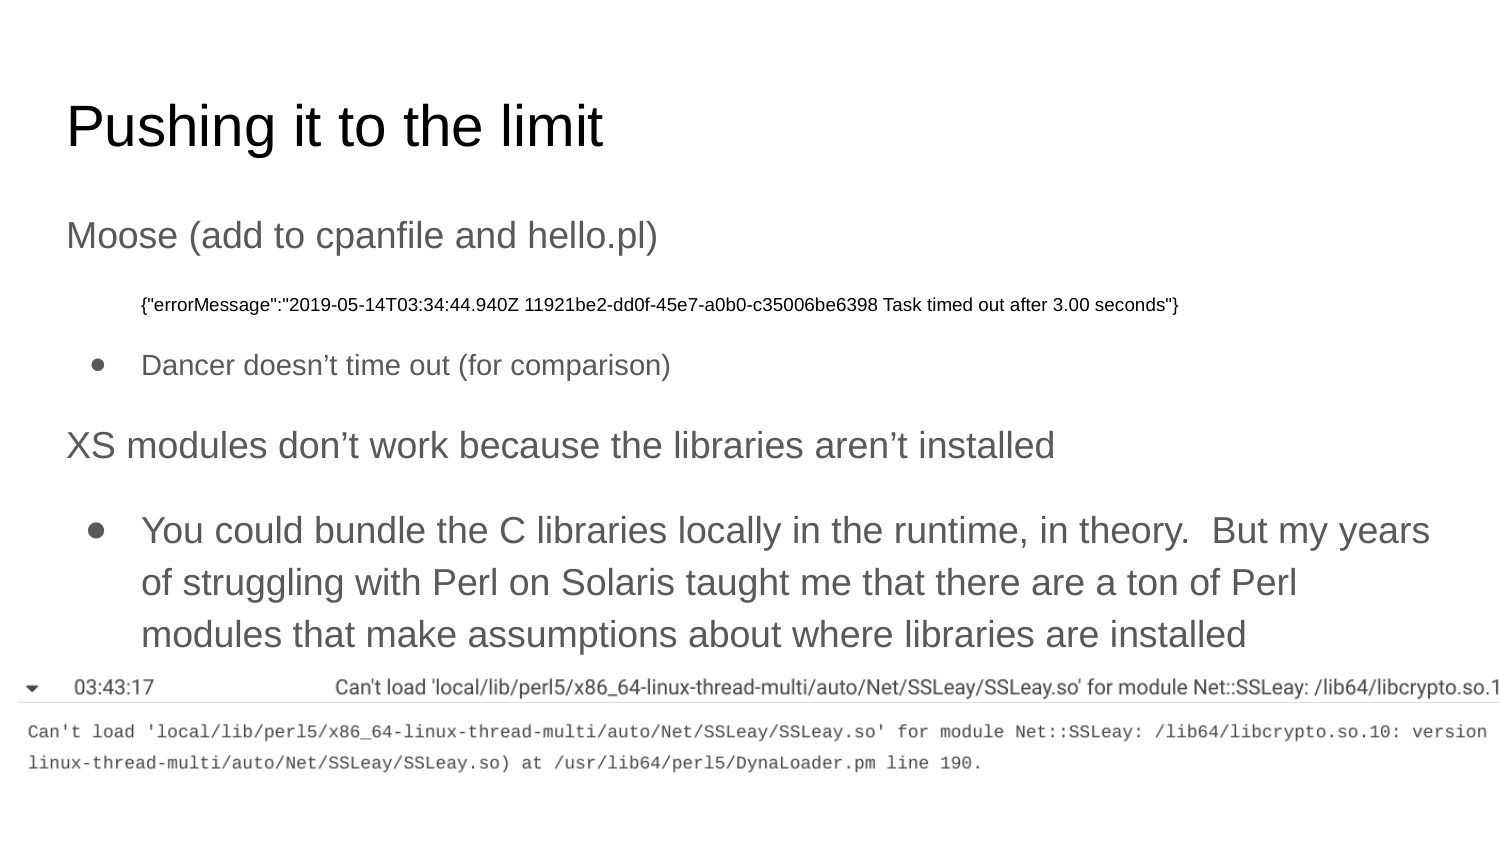

# Pushing it to the limit
Moose (add to cpanfile and hello.pl)
{"errorMessage":"2019-05-14T03:34:44.940Z 11921be2-dd0f-45e7-a0b0-c35006be6398 Task timed out after 3.00 seconds"}
Dancer doesn’t time out (for comparison)
XS modules don’t work because the libraries aren’t installed
You could bundle the C libraries locally in the runtime, in theory. But my years of struggling with Perl on Solaris taught me that there are a ton of Perl modules that make assumptions about where libraries are installed